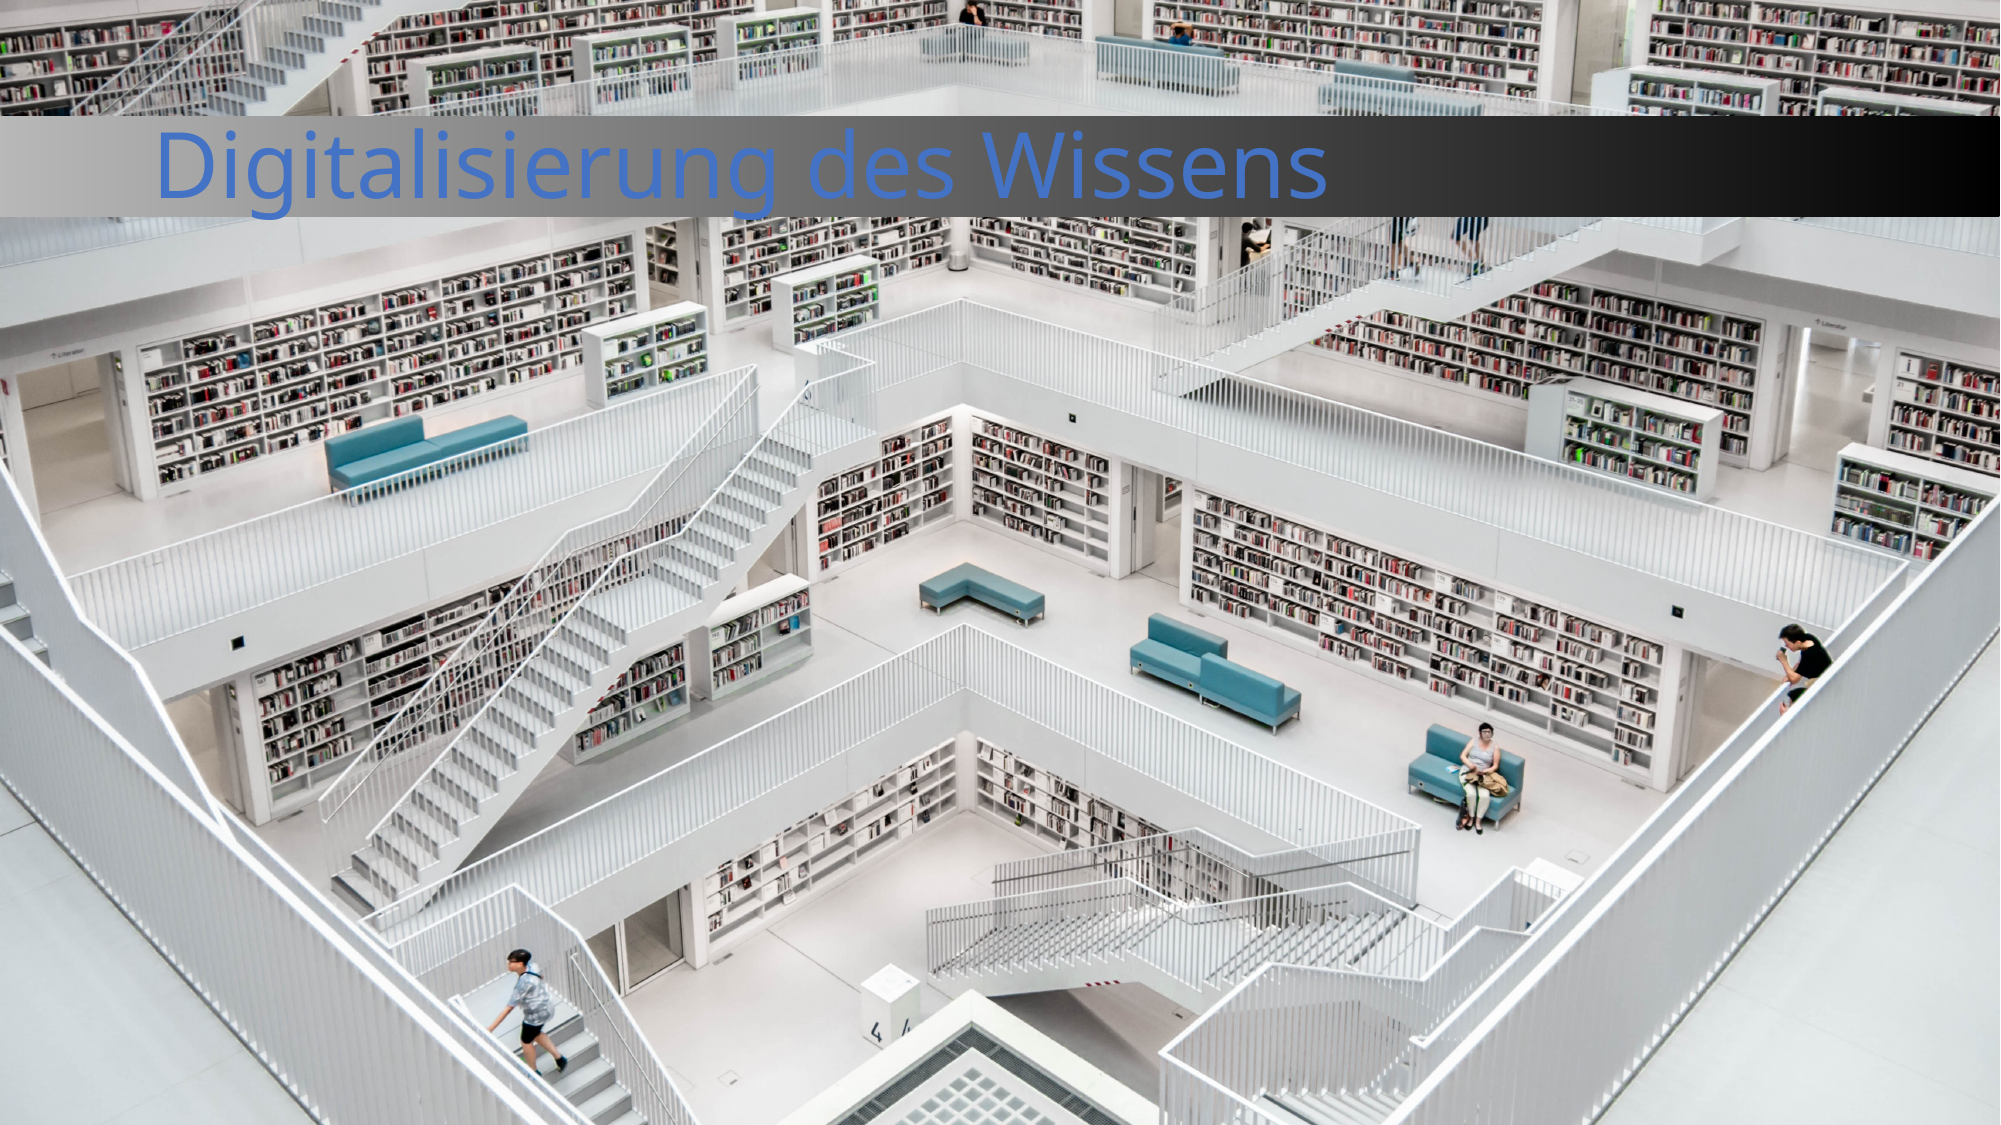

# Digitalisierung des Wissens
Photo by Kuma Kum on Unsplash